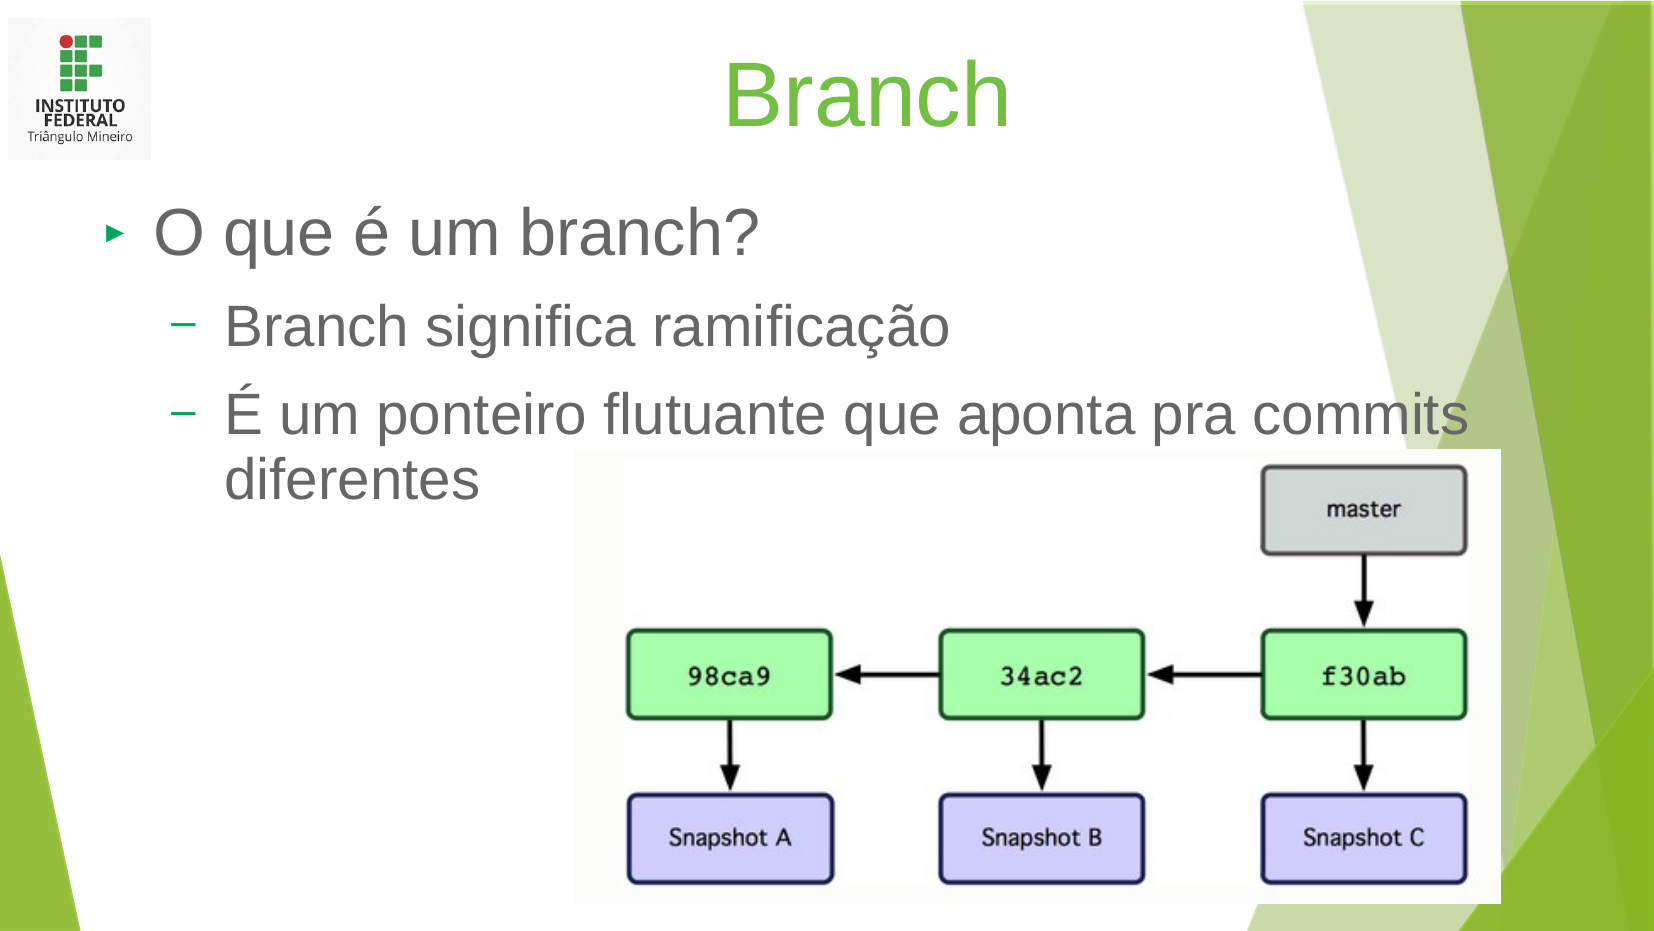

# Branch
O que é um branch?
Branch significa ramificação
É um ponteiro flutuante que aponta pra commits diferentes